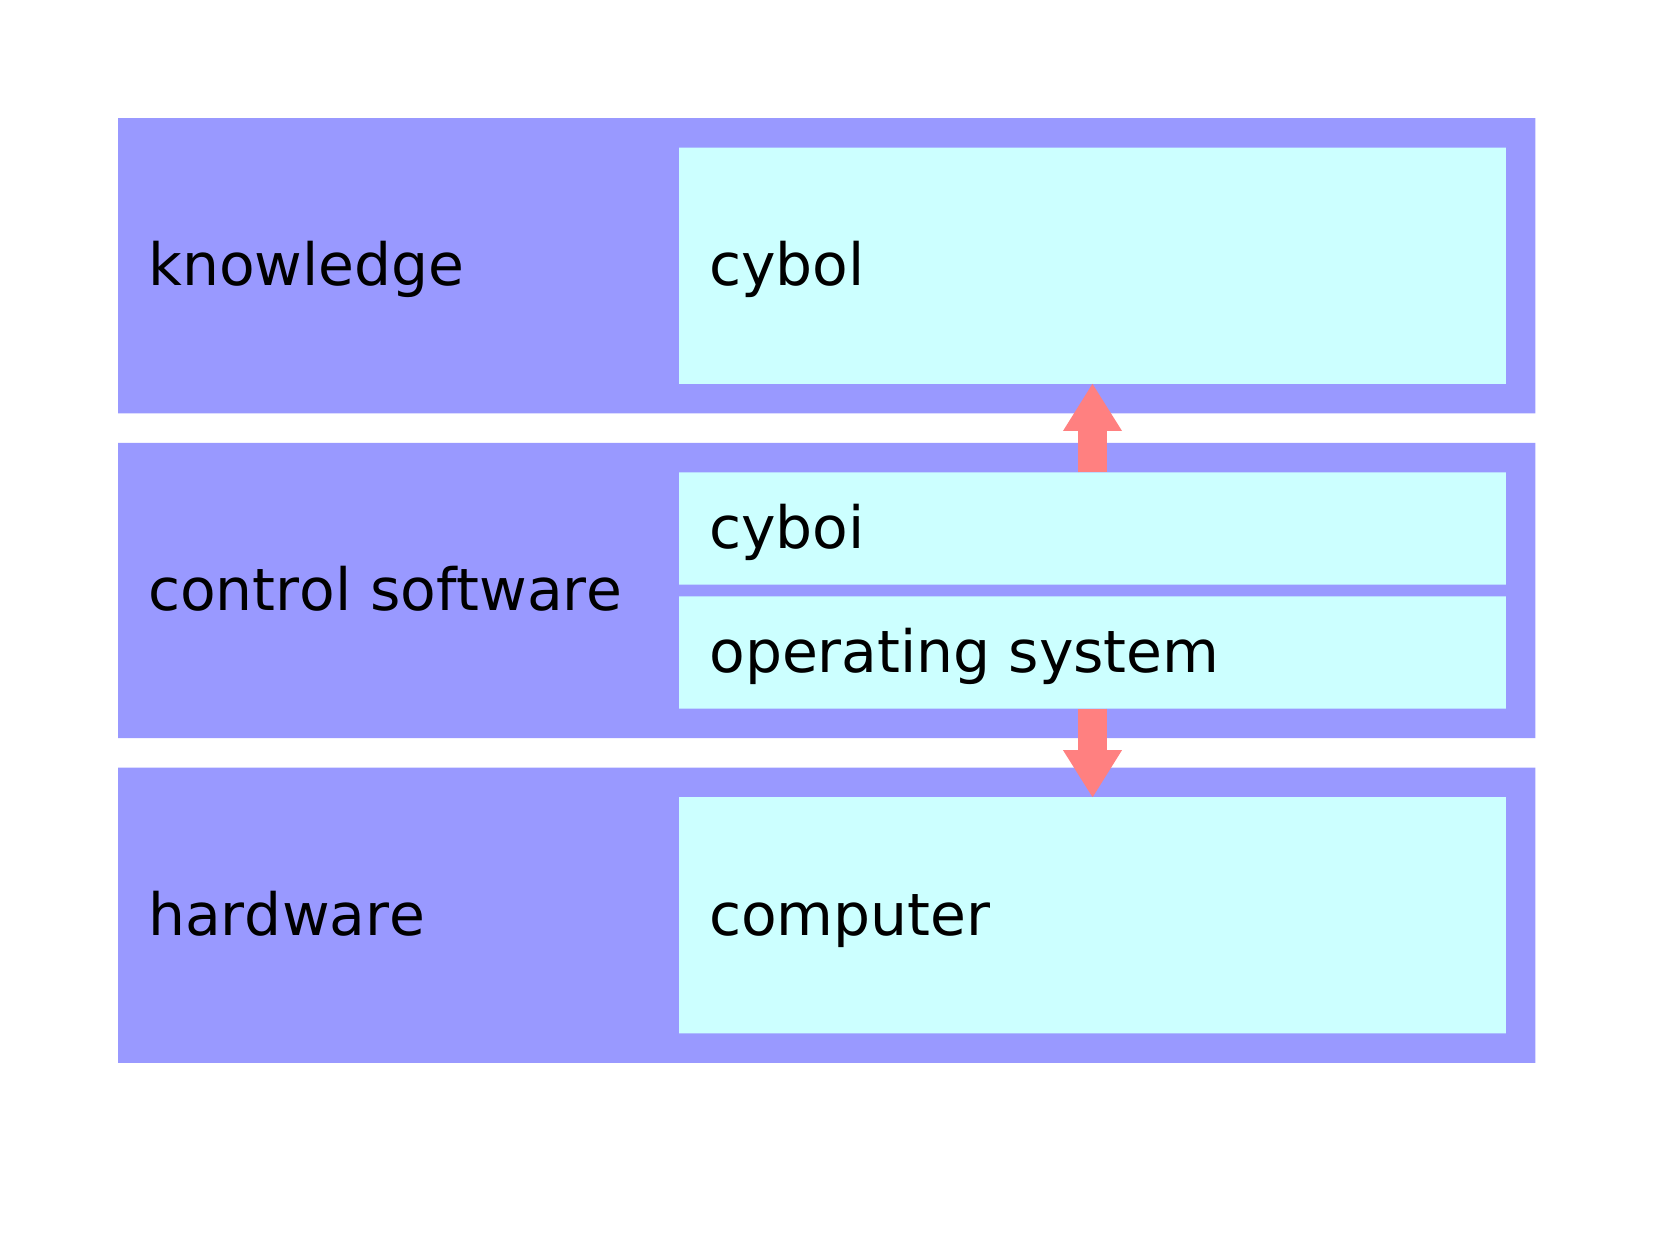

knowledge
 cybol
 control software
 cyboi
 operating system
 hardware
 computer